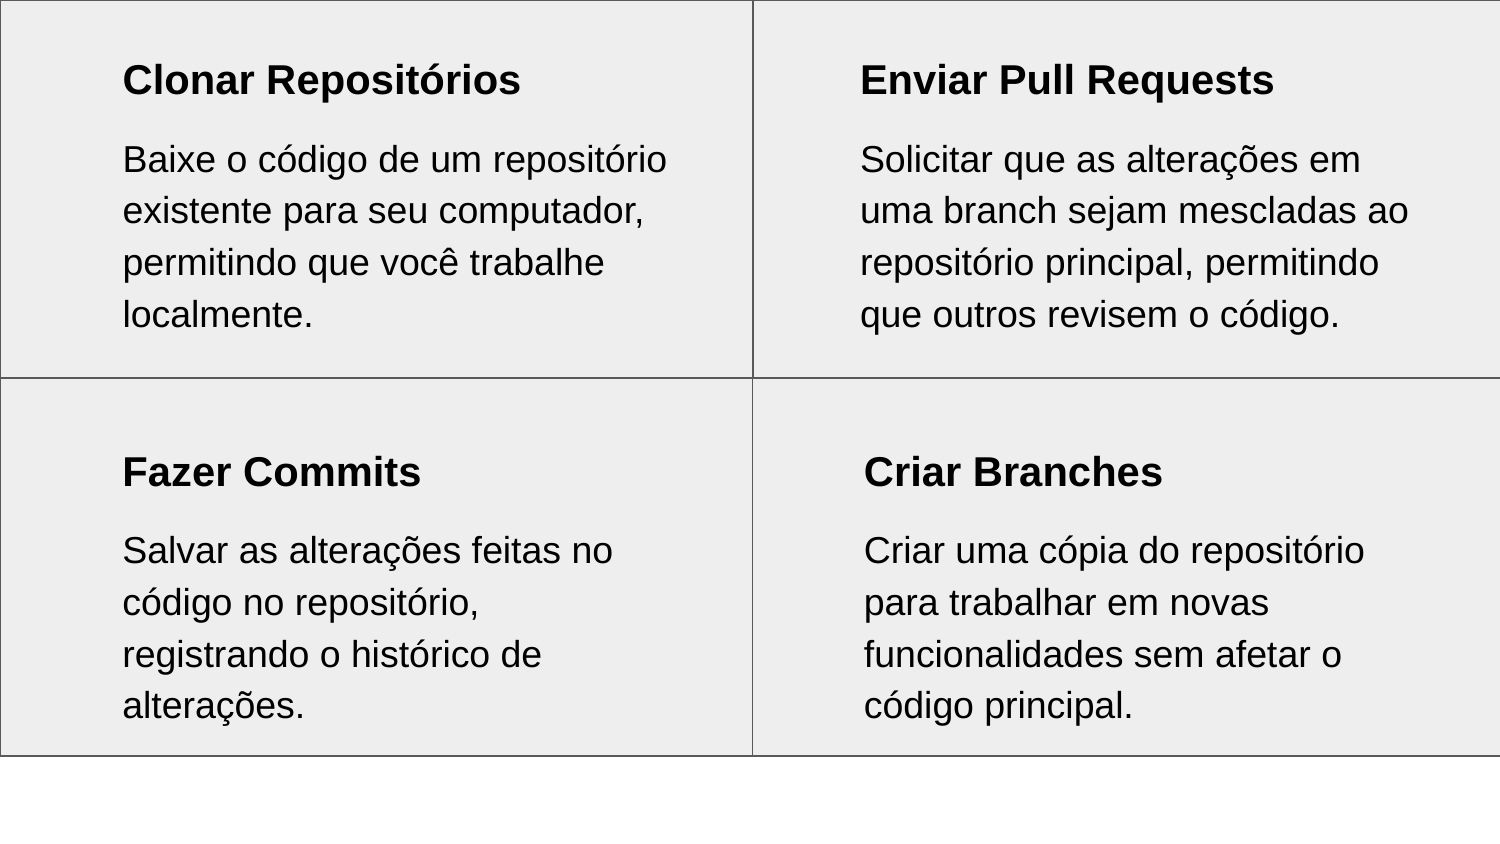

Clonar Repositórios
Baixe o código de um repositório existente para seu computador, permitindo que você trabalhe localmente.
Enviar Pull Requests
Solicitar que as alterações em uma branch sejam mescladas ao repositório principal, permitindo que outros revisem o código.
Fazer Commits
Salvar as alterações feitas no código no repositório, registrando o histórico de alterações.
Criar Branches
Criar uma cópia do repositório para trabalhar em novas funcionalidades sem afetar o código principal.